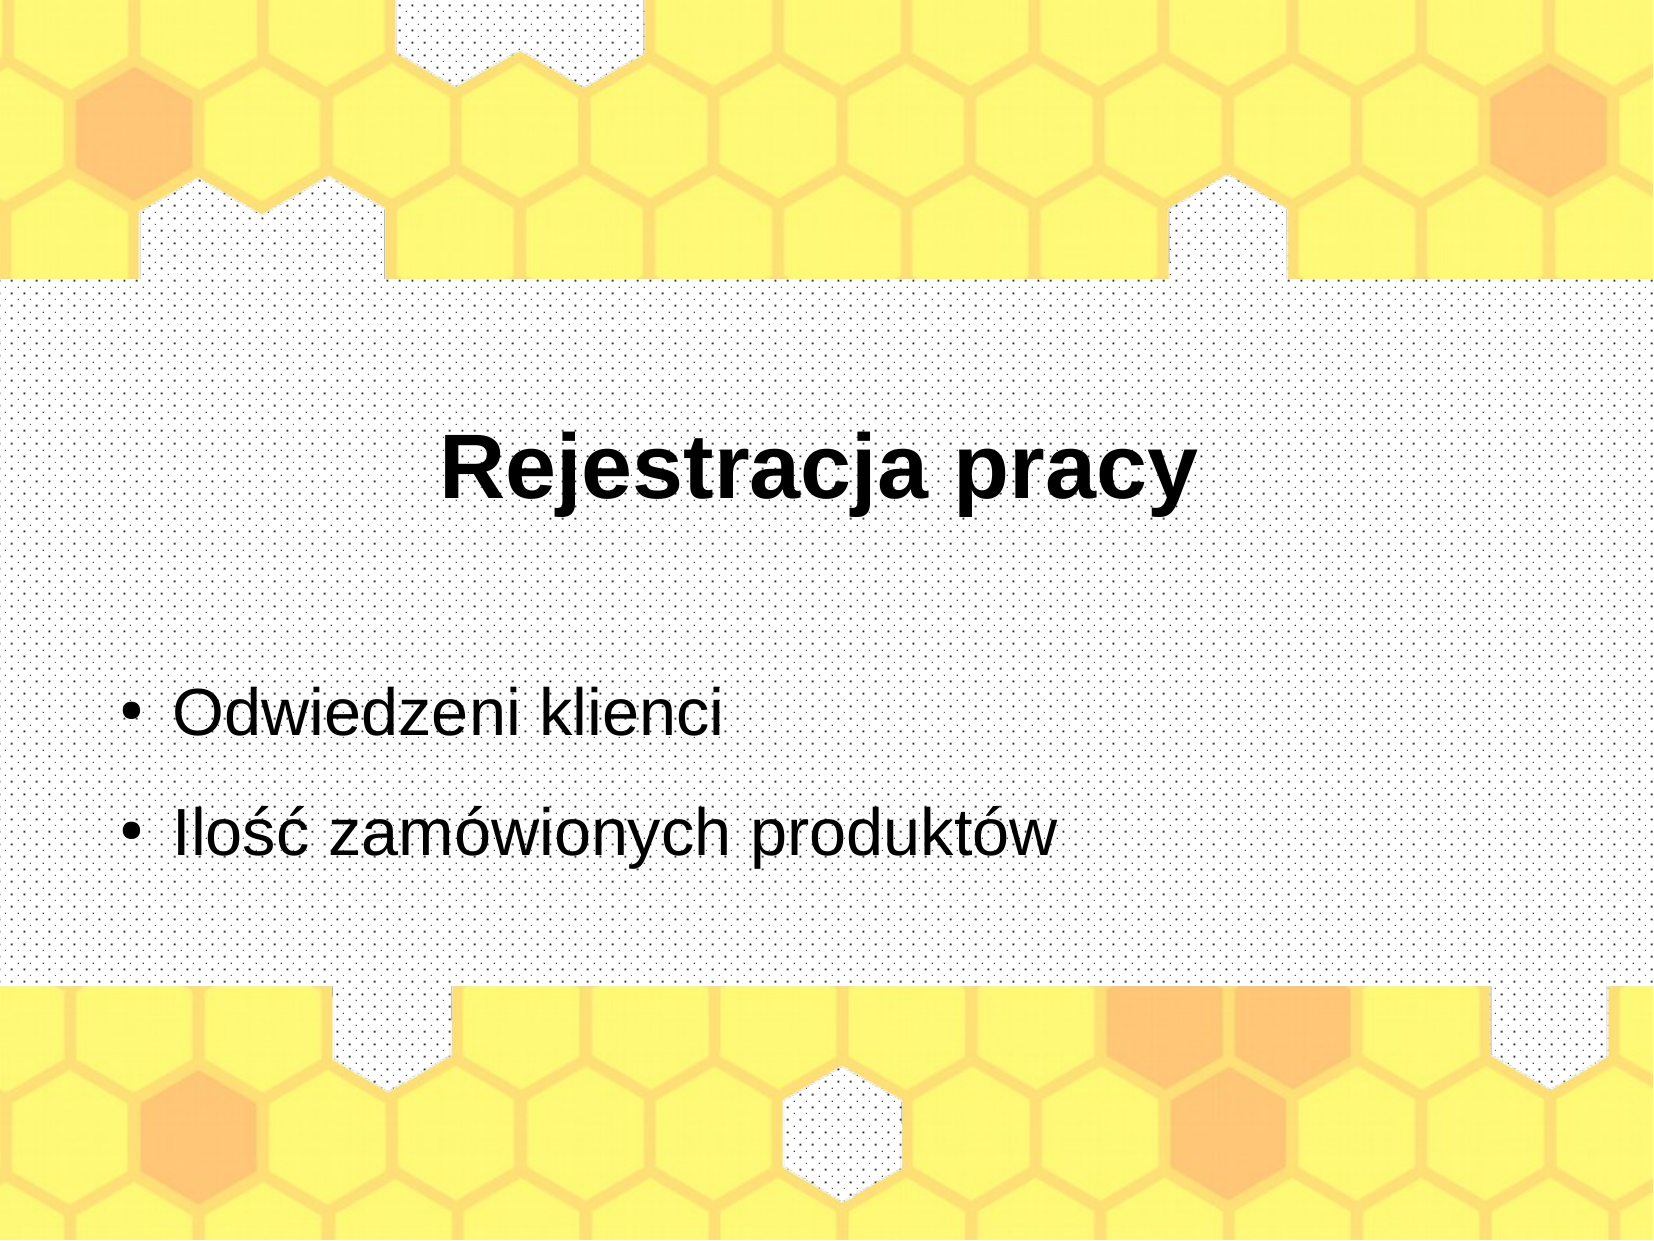

# Rejestracja pracy
Odwiedzeni klienci
Ilość zamówionych produktów